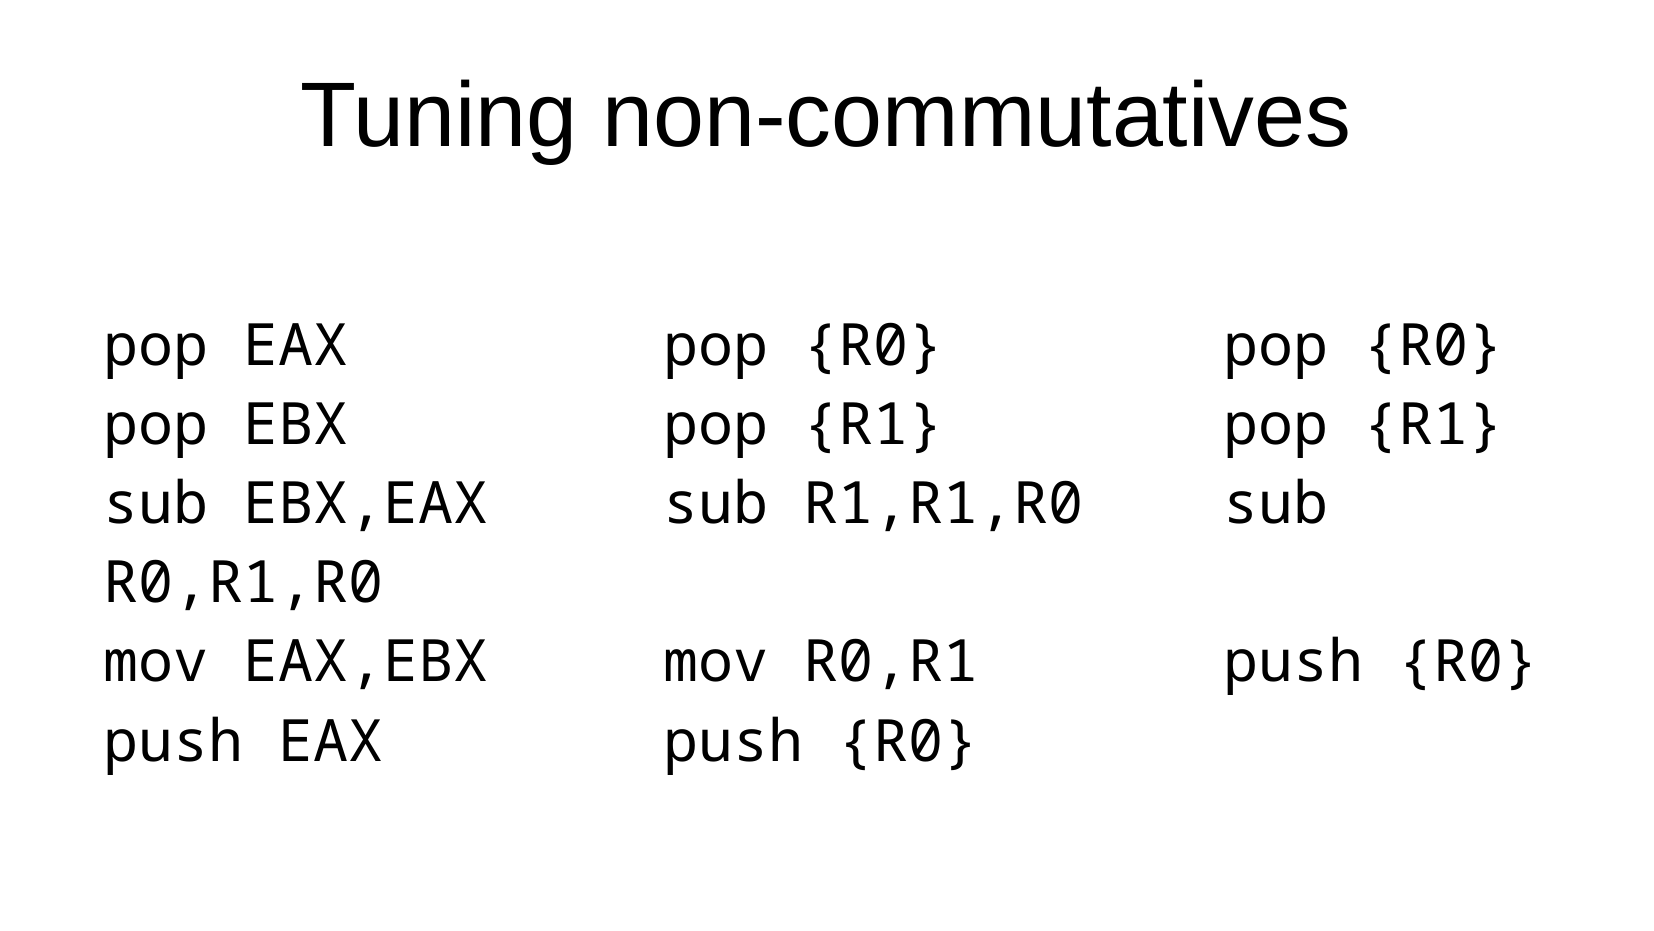

# Tuning non-commutatives
pop EAX pop {R0} pop {R0}
pop EBX pop {R1} pop {R1}
sub EBX,EAX sub R1,R1,R0 sub R0,R1,R0
mov EAX,EBX mov R0,R1 push {R0}
push EAX push {R0}